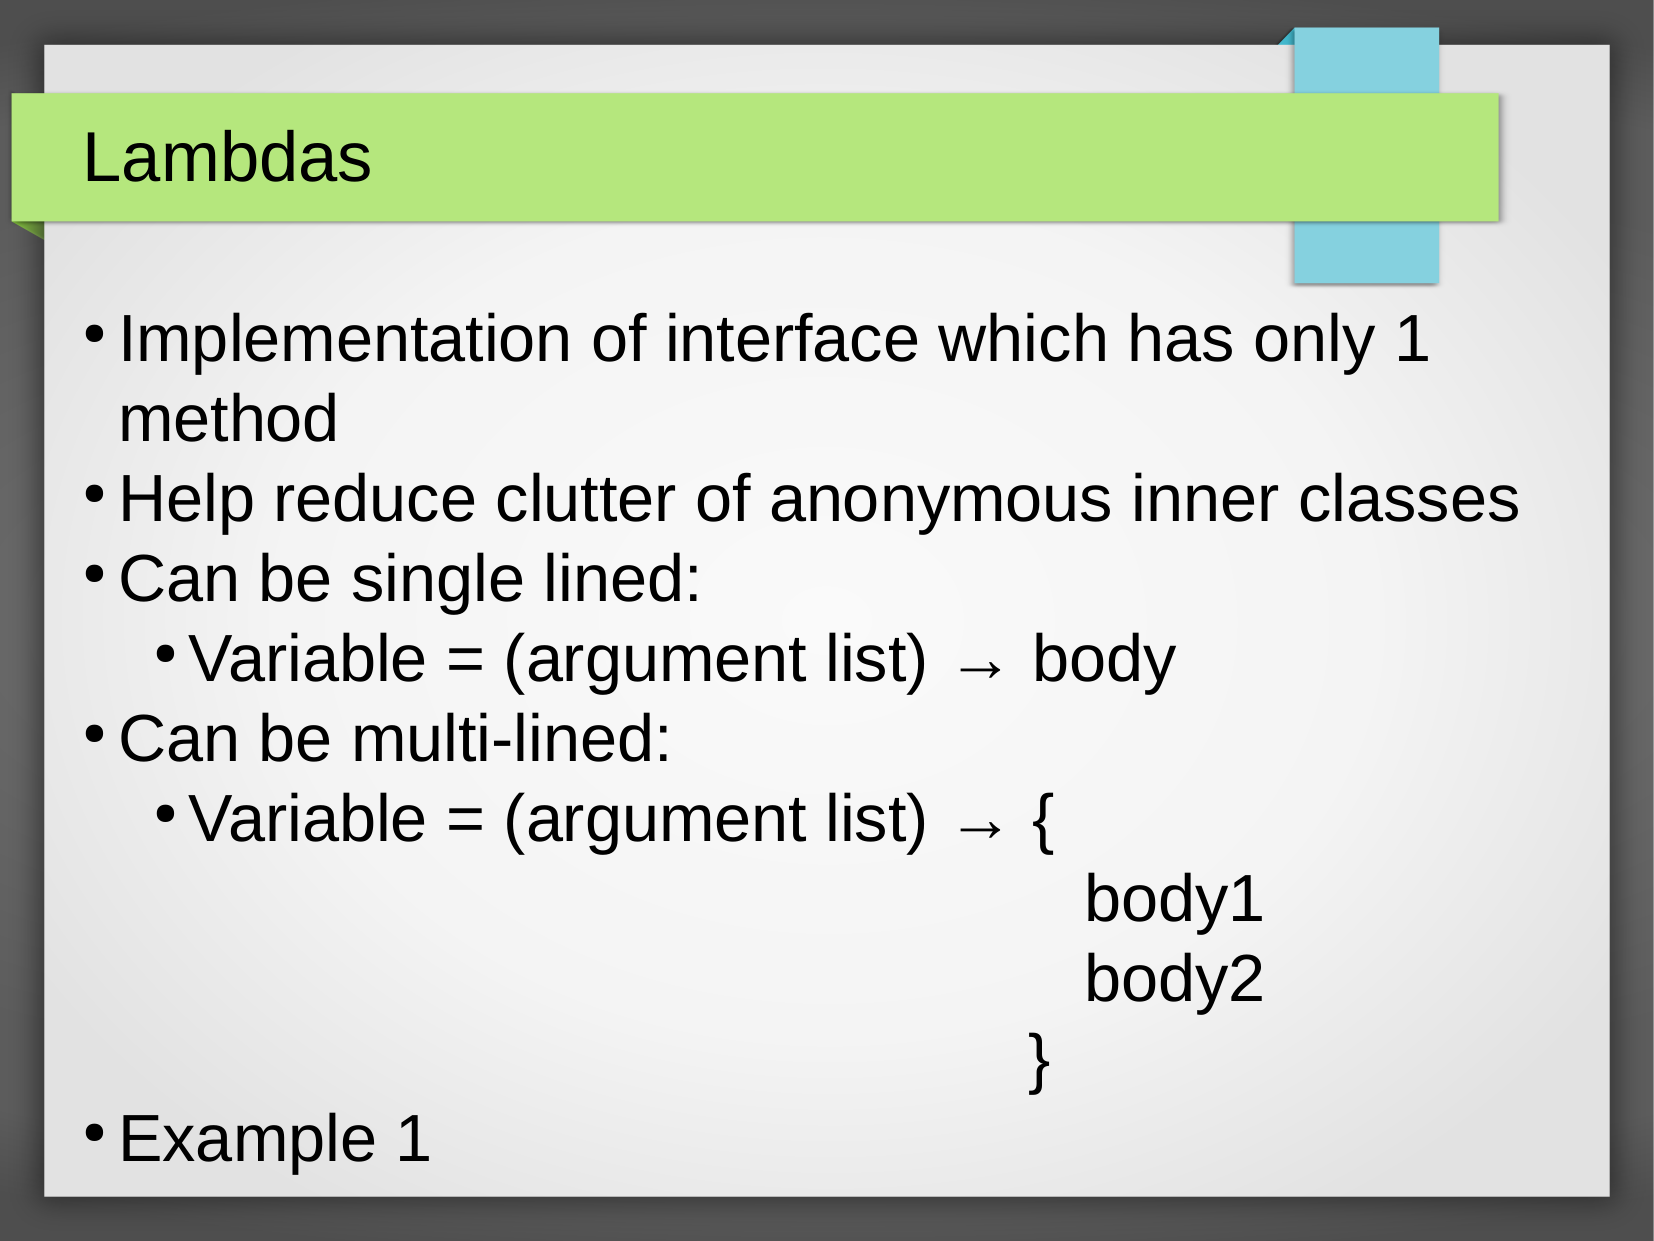

Lambdas
Implementation of interface which has only 1 method
Help reduce clutter of anonymous inner classes
Can be single lined:
Variable = (argument list) → body
Can be multi-lined:
Variable = (argument list) → {
 body1
 body2
 }
Example 1